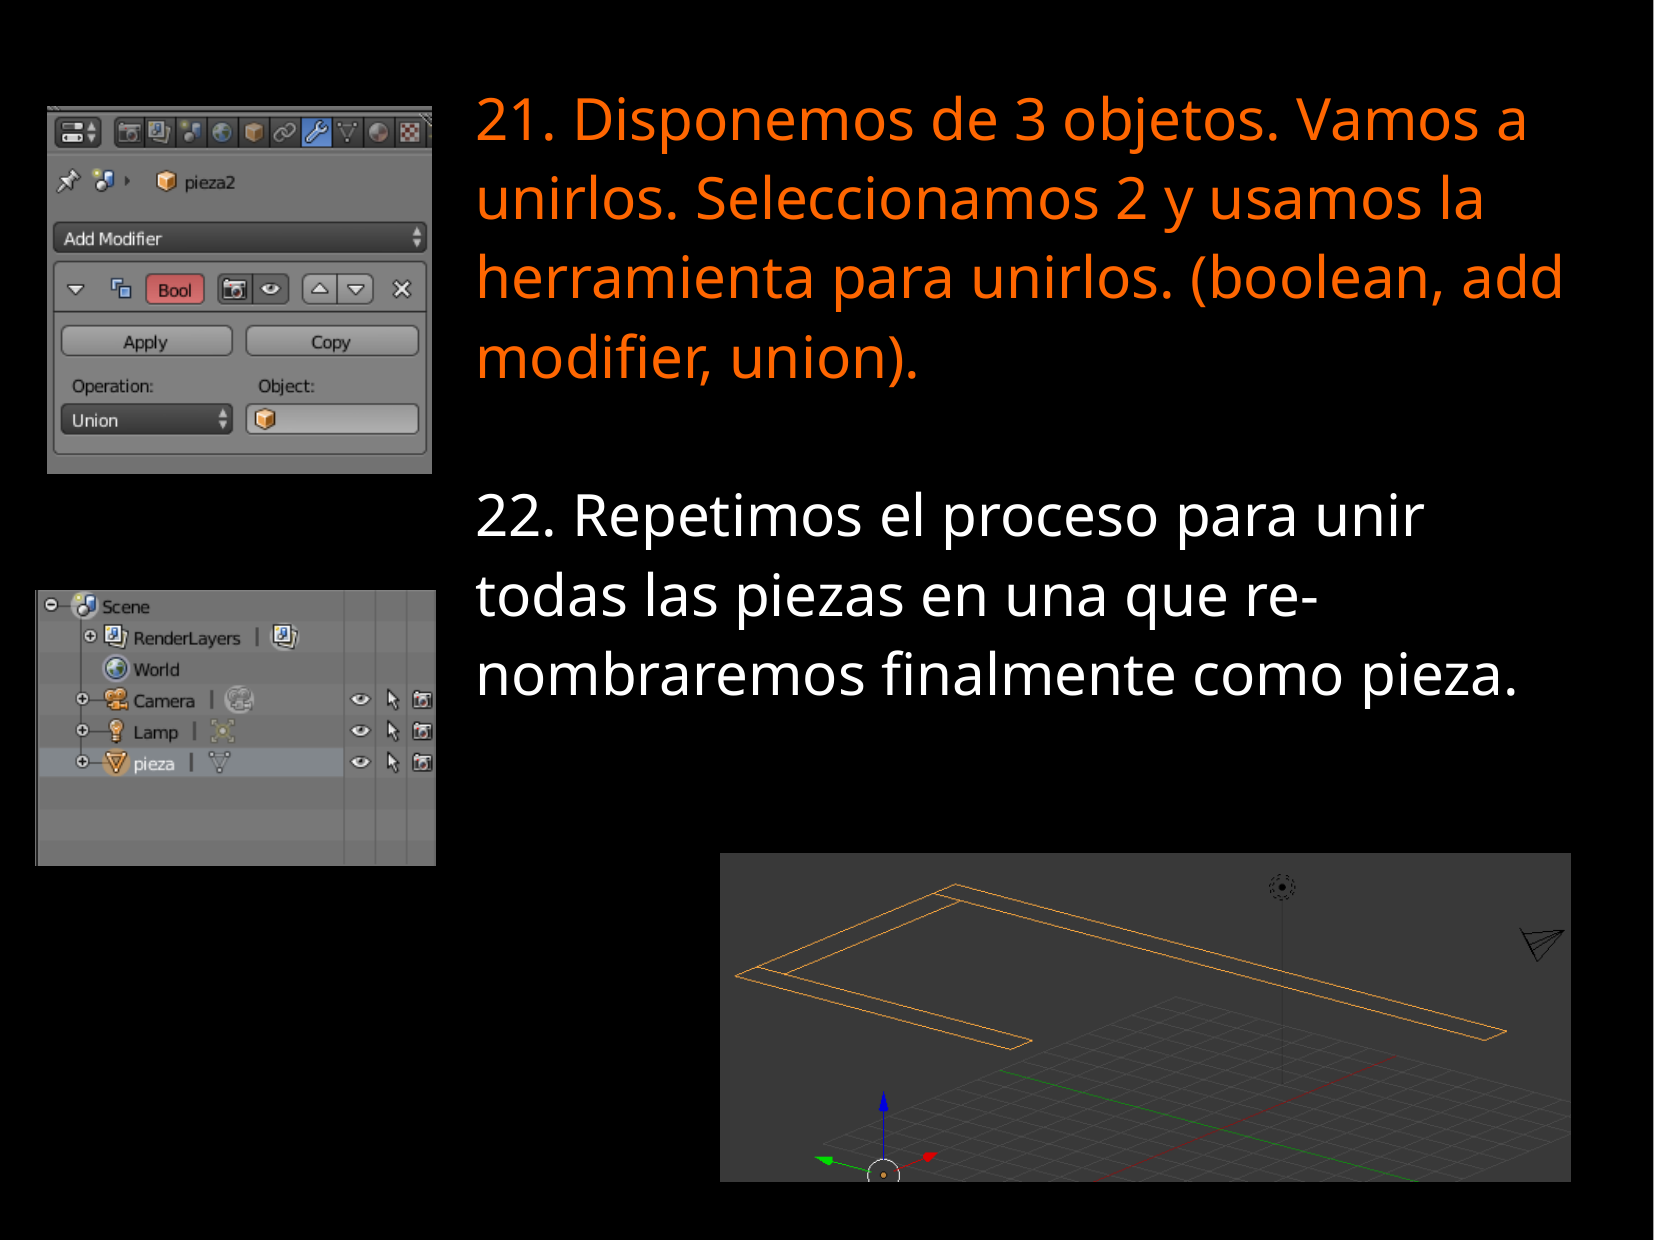

21. Disponemos de 3 objetos. Vamos a unirlos. Seleccionamos 2 y usamos la herramienta para unirlos. (boolean, add modifier, union).
22. Repetimos el proceso para unir todas las piezas en una que re-nombraremos finalmente como pieza.